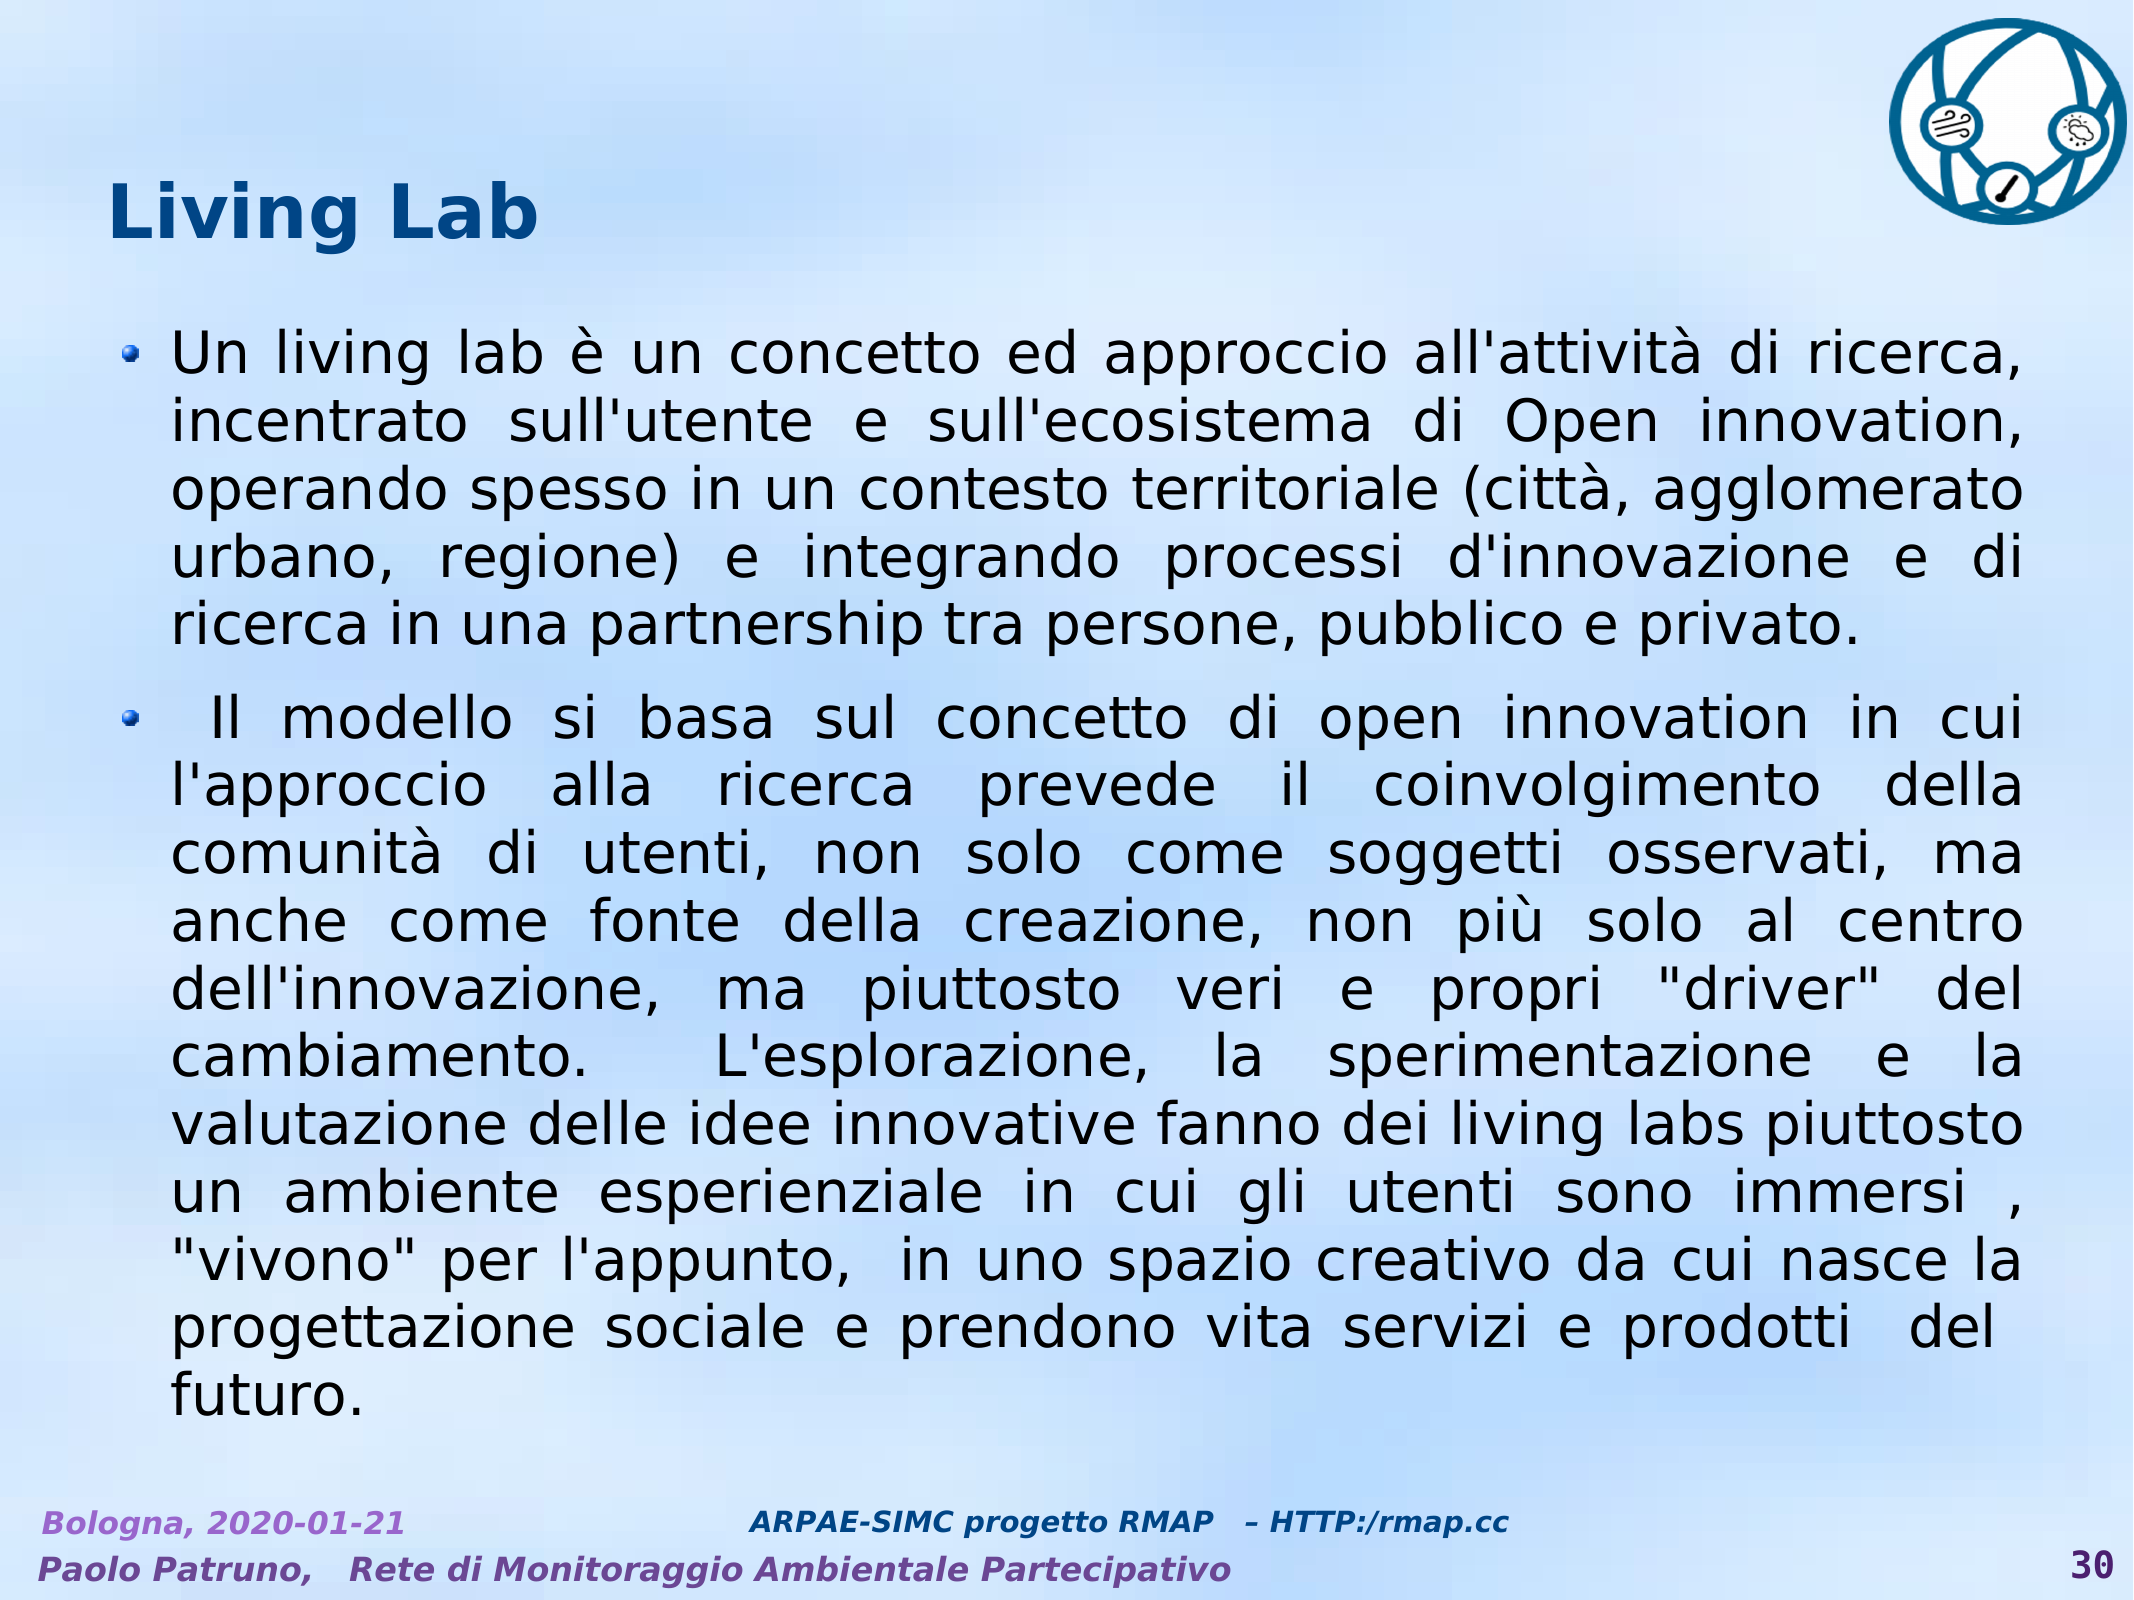

# Living Lab
Un living lab è un concetto ed approccio all'attività di ricerca, incentrato sull'utente e sull'ecosistema di Open innovation, operando spesso in un contesto territoriale (città, agglomerato urbano, regione) e integrando processi d'innovazione e di ricerca in una partnership tra persone, pubblico e privato.
 Il modello si basa sul concetto di open innovation in cui l'approccio alla ricerca prevede il coinvolgimento della comunità di utenti, non solo come soggetti osservati, ma anche come fonte della creazione, non più solo al centro dell'innovazione, ma piuttosto veri e propri "driver" del cambiamento. L'esplorazione, la sperimentazione e la valutazione delle idee innovative fanno dei living labs piuttosto un ambiente esperienziale in cui gli utenti sono immersi , "vivono" per l'appunto, in uno spazio creativo da cui nasce la progettazione sociale e prendono vita servizi e prodotti del futuro.